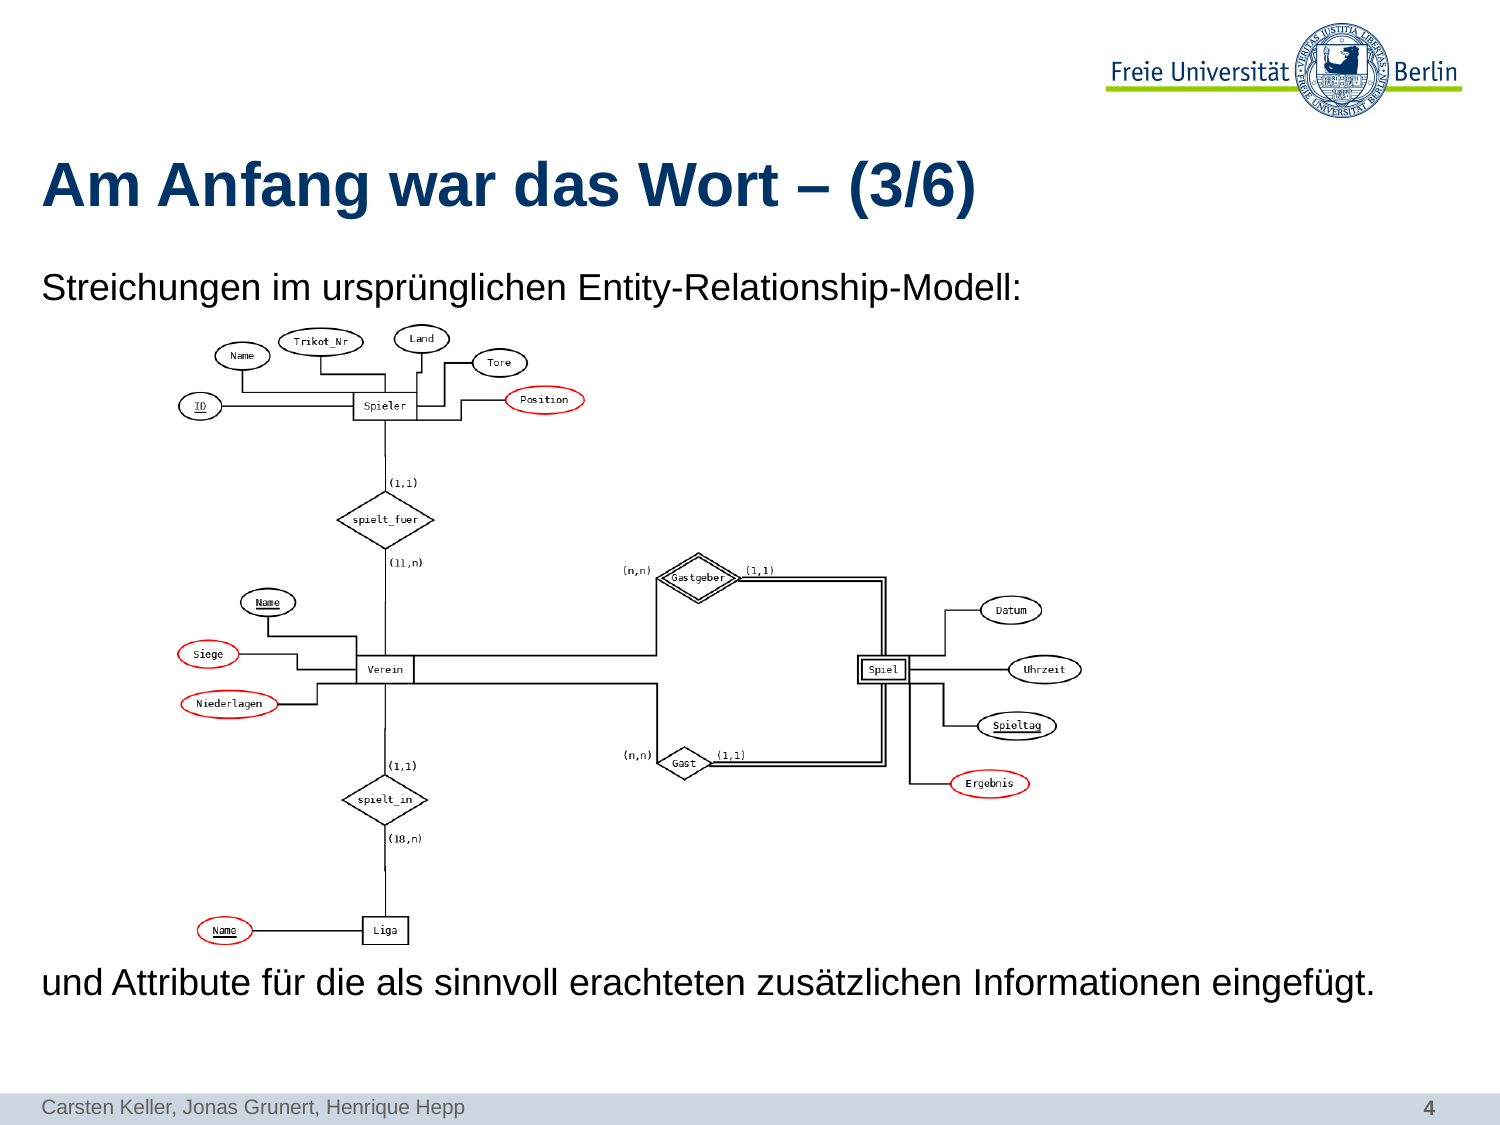

# Am Anfang war das Wort – (3/6)
Streichungen im ursprünglichen Entity-Relationship-Modell:
und Attribute für die als sinnvoll erachteten zusätzlichen Informationen eingefügt.